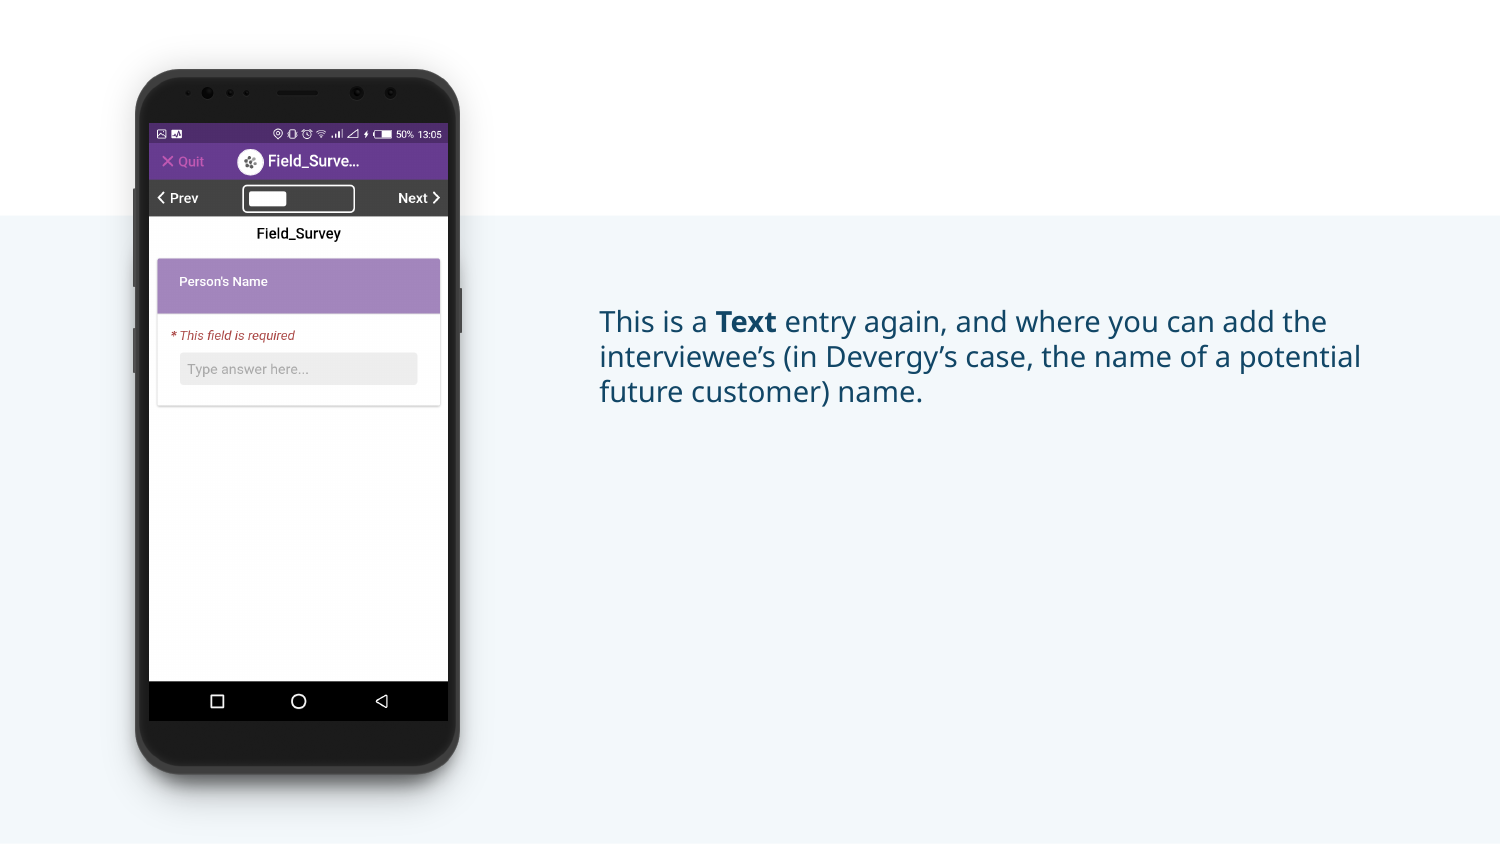

This is a Text entry again, and where you can add the interviewee’s (in Devergy’s case, the name of a potential future customer) name.